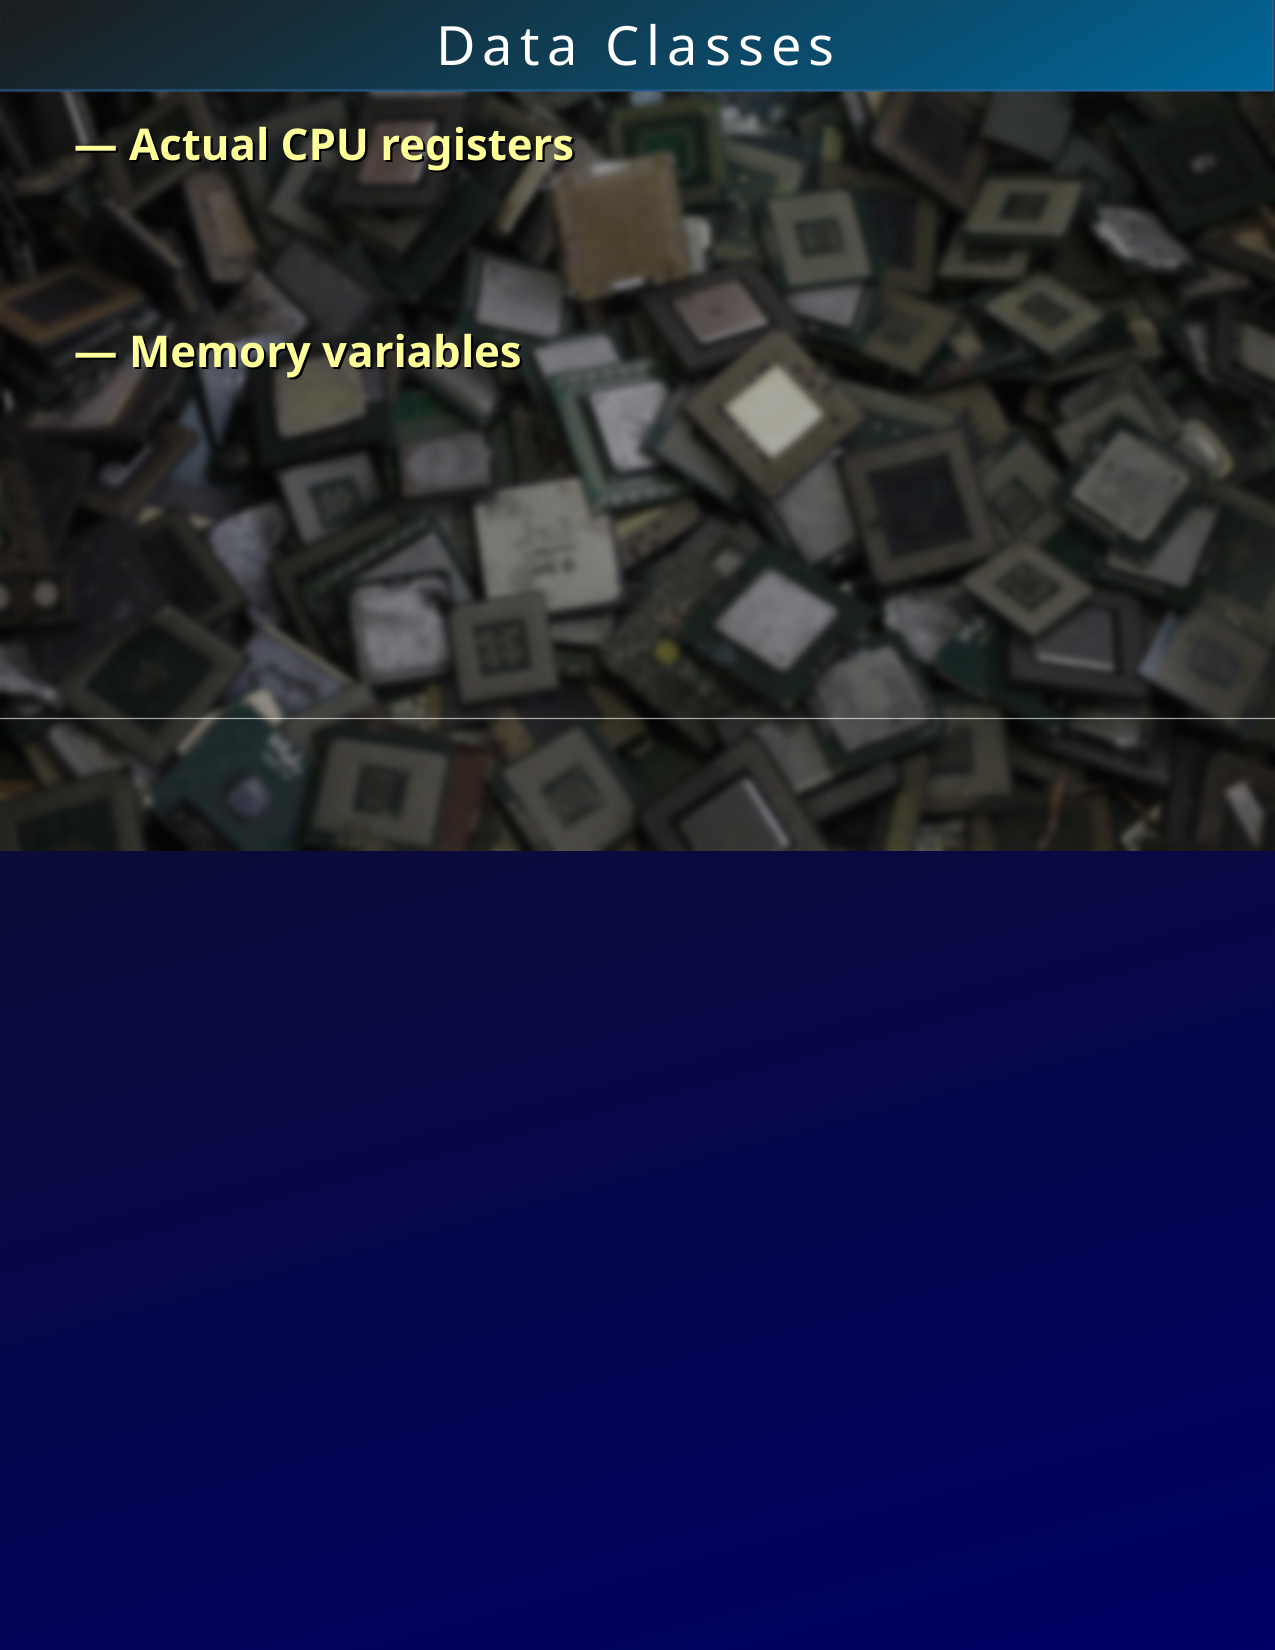

Data Classes
— Actual CPU registers
— Memory variables